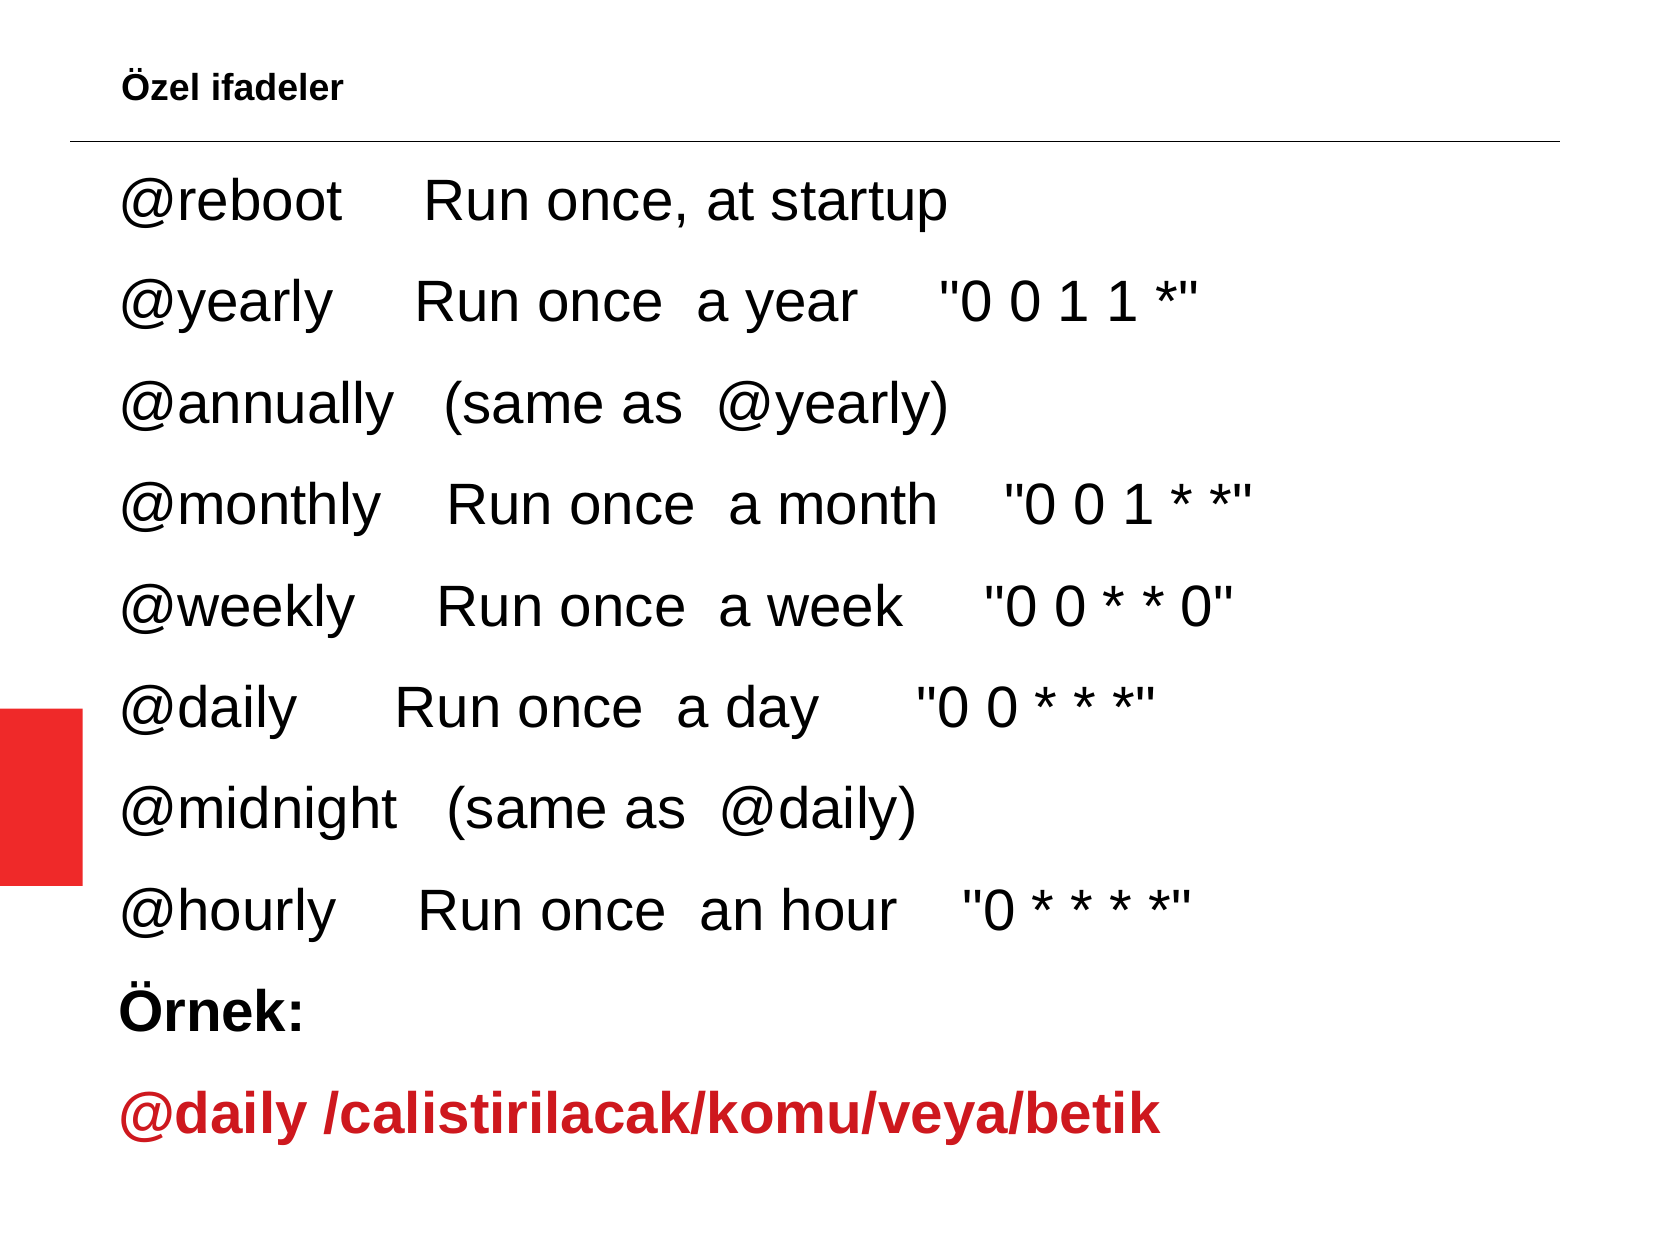

Özel ifadeler
@reboot Run once, at startup
@yearly Run once a year "0 0 1 1 *"
@annually (same as @yearly)
@monthly Run once a month "0 0 1 * *"
@weekly Run once a week "0 0 * * 0"
@daily Run once a day "0 0 * * *"
@midnight (same as @daily)
@hourly Run once an hour "0 * * * *"
Örnek:
@daily /calistirilacak/komu/veya/betik